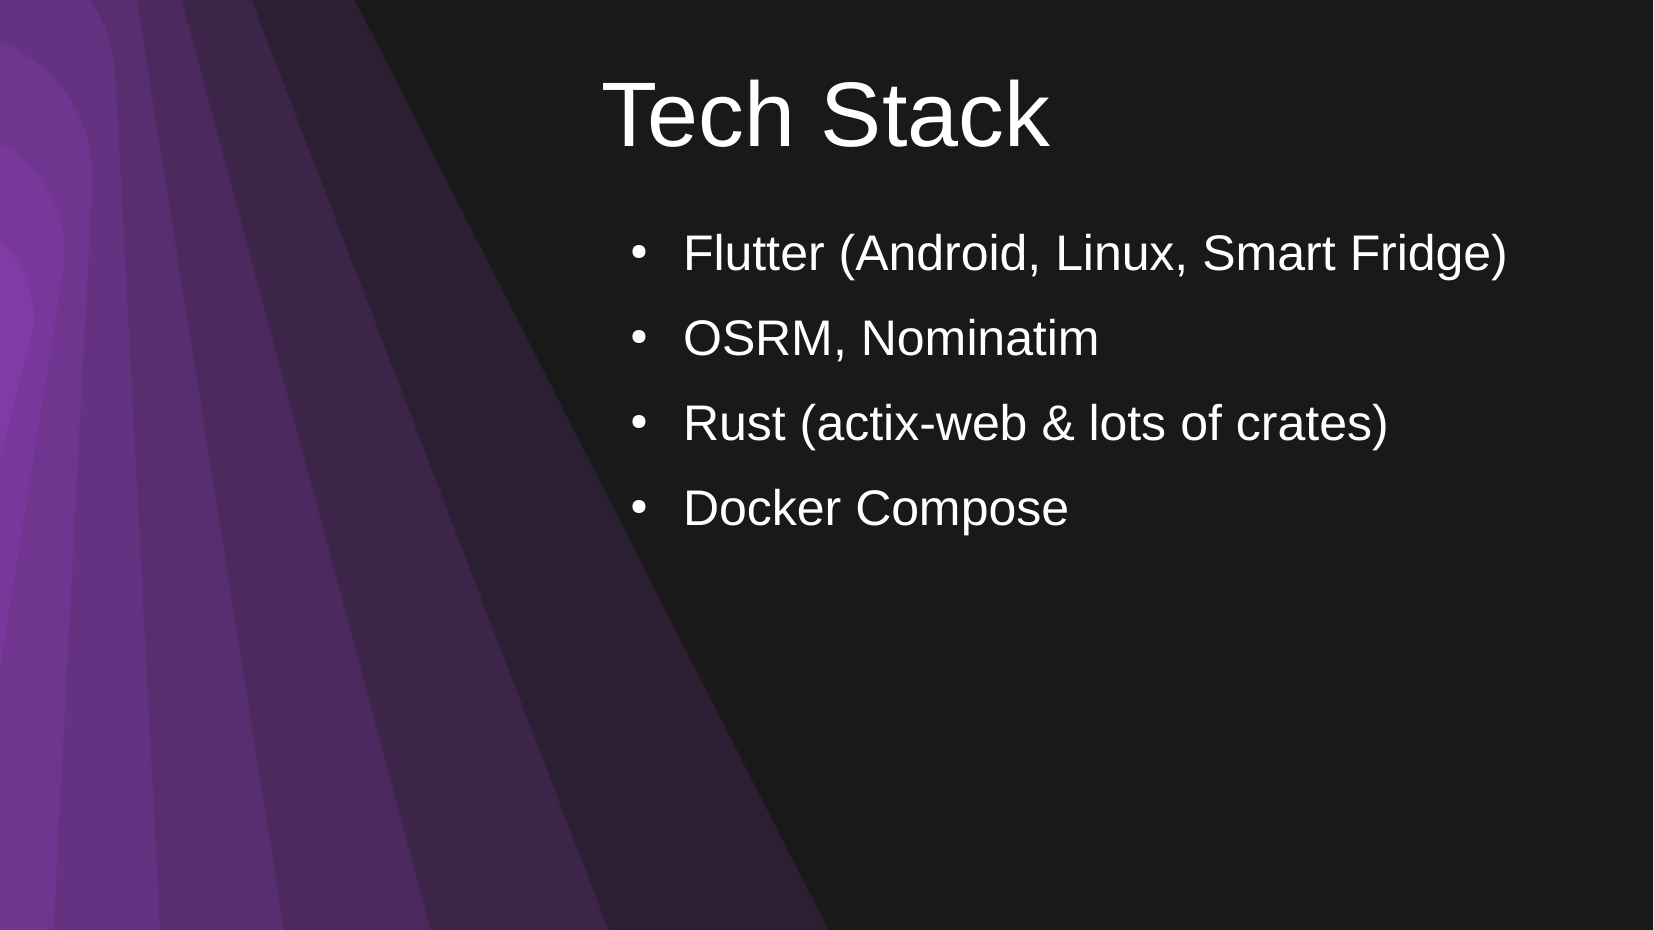

# Tech Stack
Flutter (Android, Linux, Smart Fridge)
OSRM, Nominatim
Rust (actix-web & lots of crates)
Docker Compose